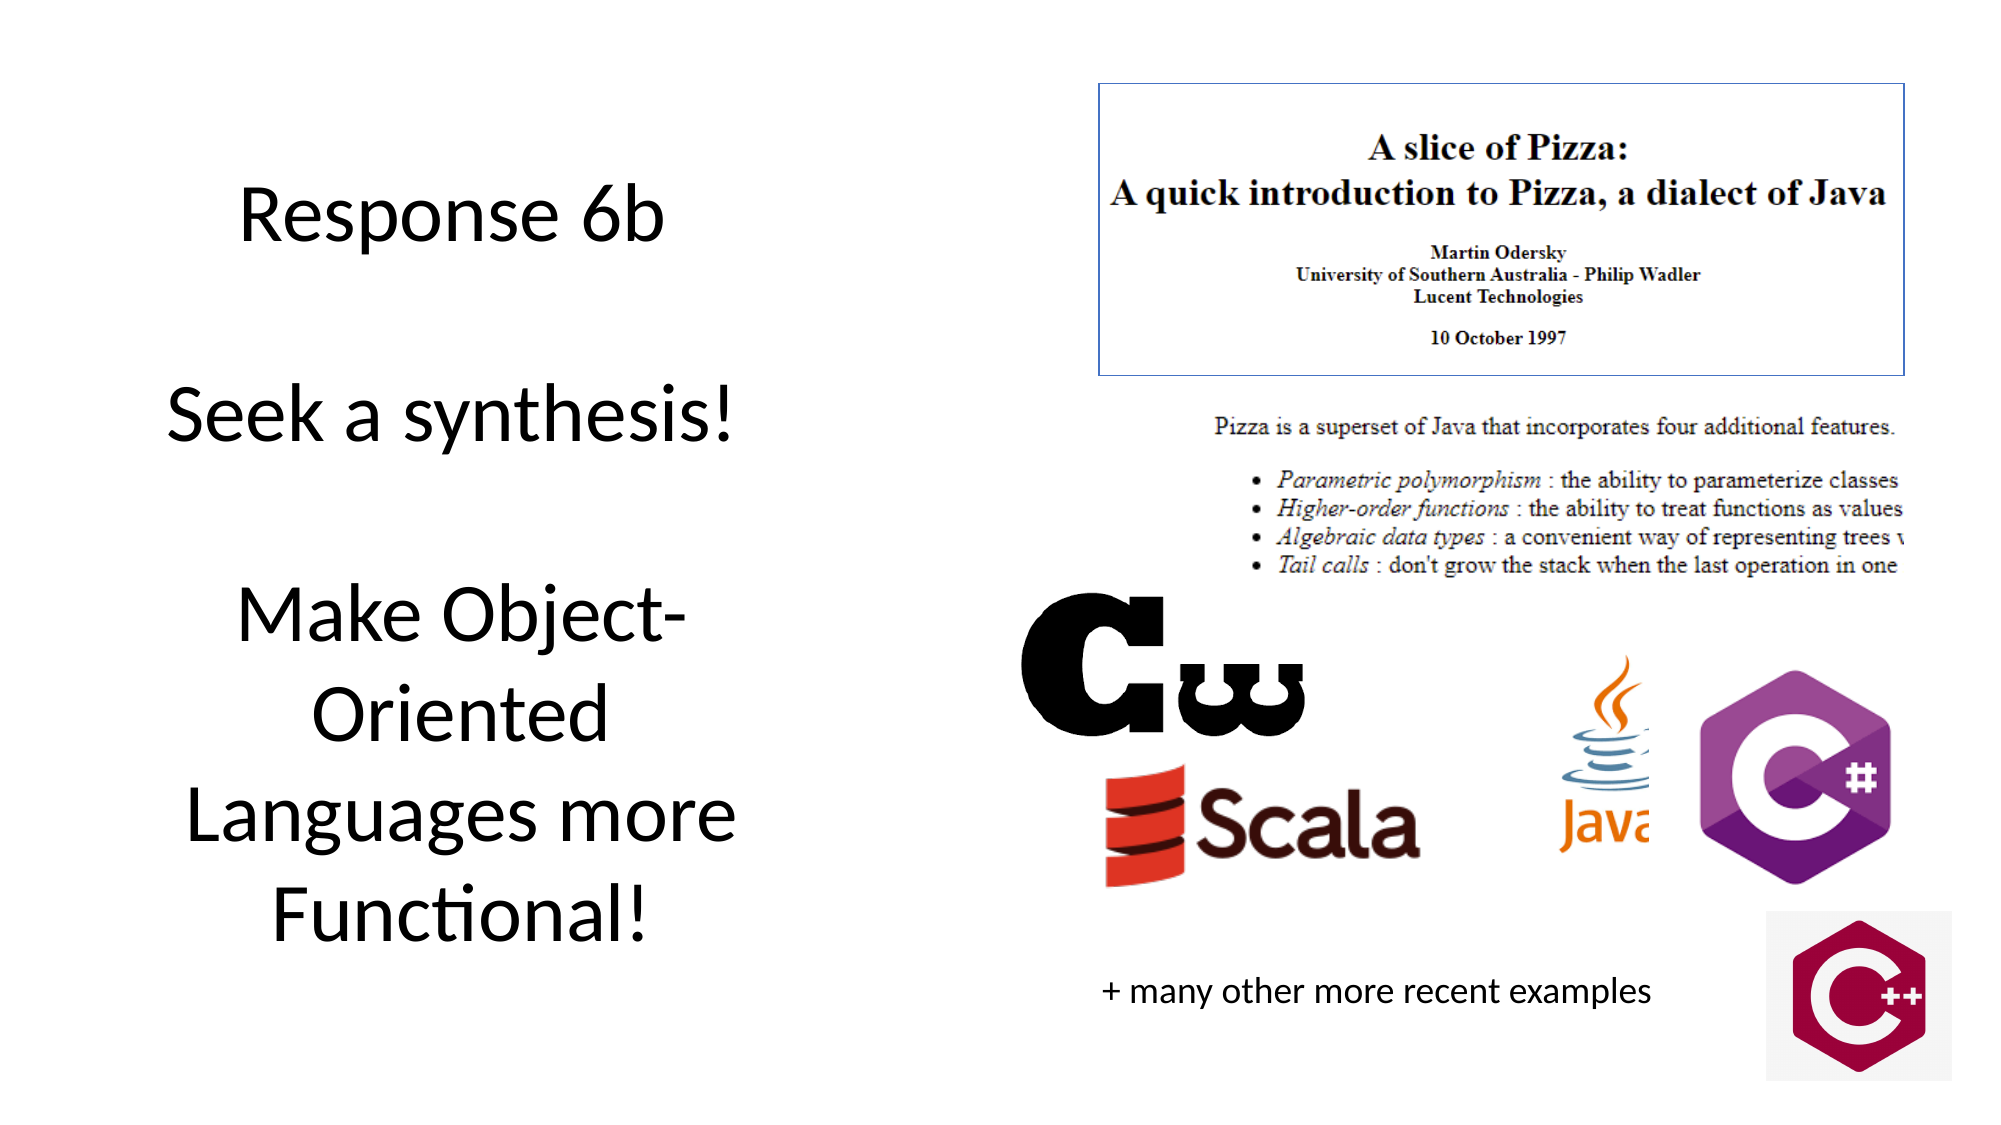

Response 6b
Seek a synthesis!
Make Object-Oriented Languages more Functional!
+ many other more recent examples